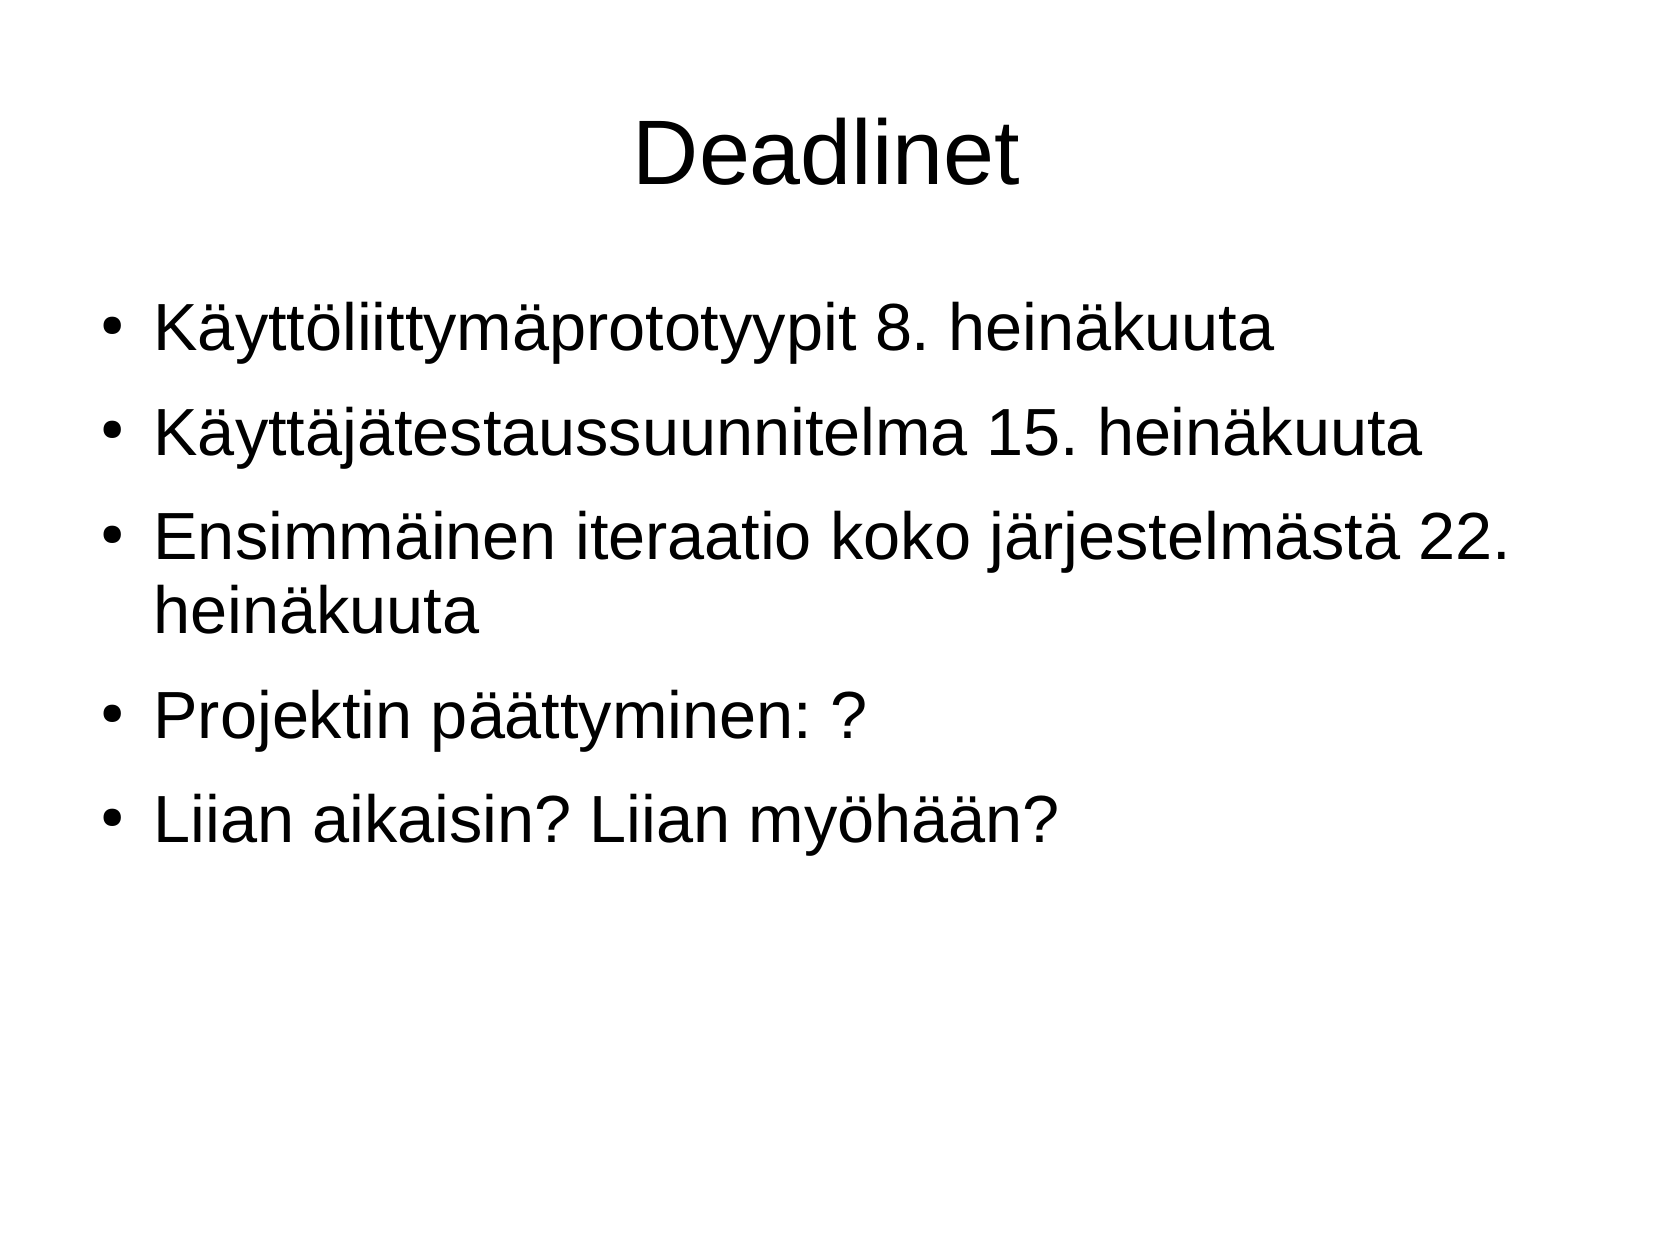

# Deadlinet
Käyttöliittymäprototyypit 8. heinäkuuta
Käyttäjätestaussuunnitelma 15. heinäkuuta
Ensimmäinen iteraatio koko järjestelmästä 22. heinäkuuta
Projektin päättyminen: ?
Liian aikaisin? Liian myöhään?